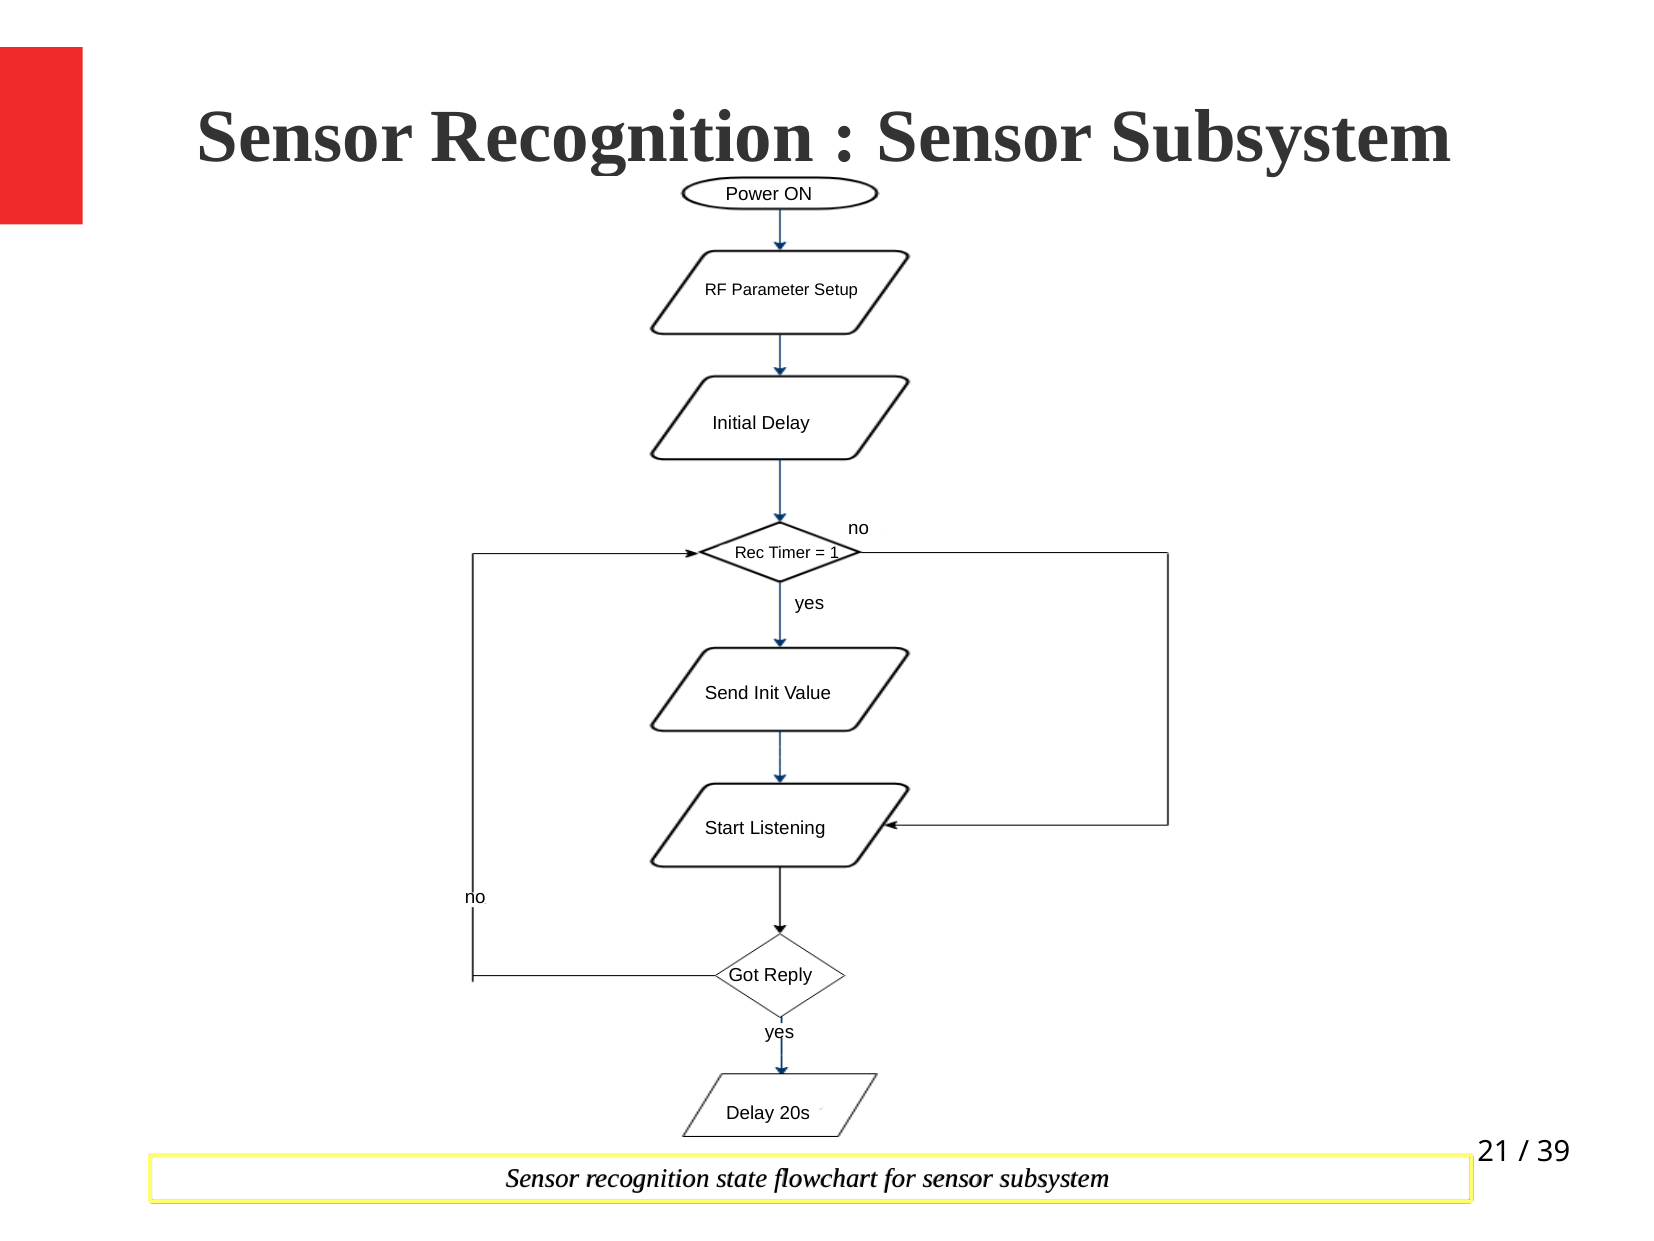

# Sensor Recognition : Sensor Subsystem
Power ON
RF Parameter Setup
Initial Delay
no
Rec Timer = 1
yes
Send Init Value
Start Listening
no
Got Reply
yes
Delay 20s
21
Sensor recognition state flowchart for sensor subsystem